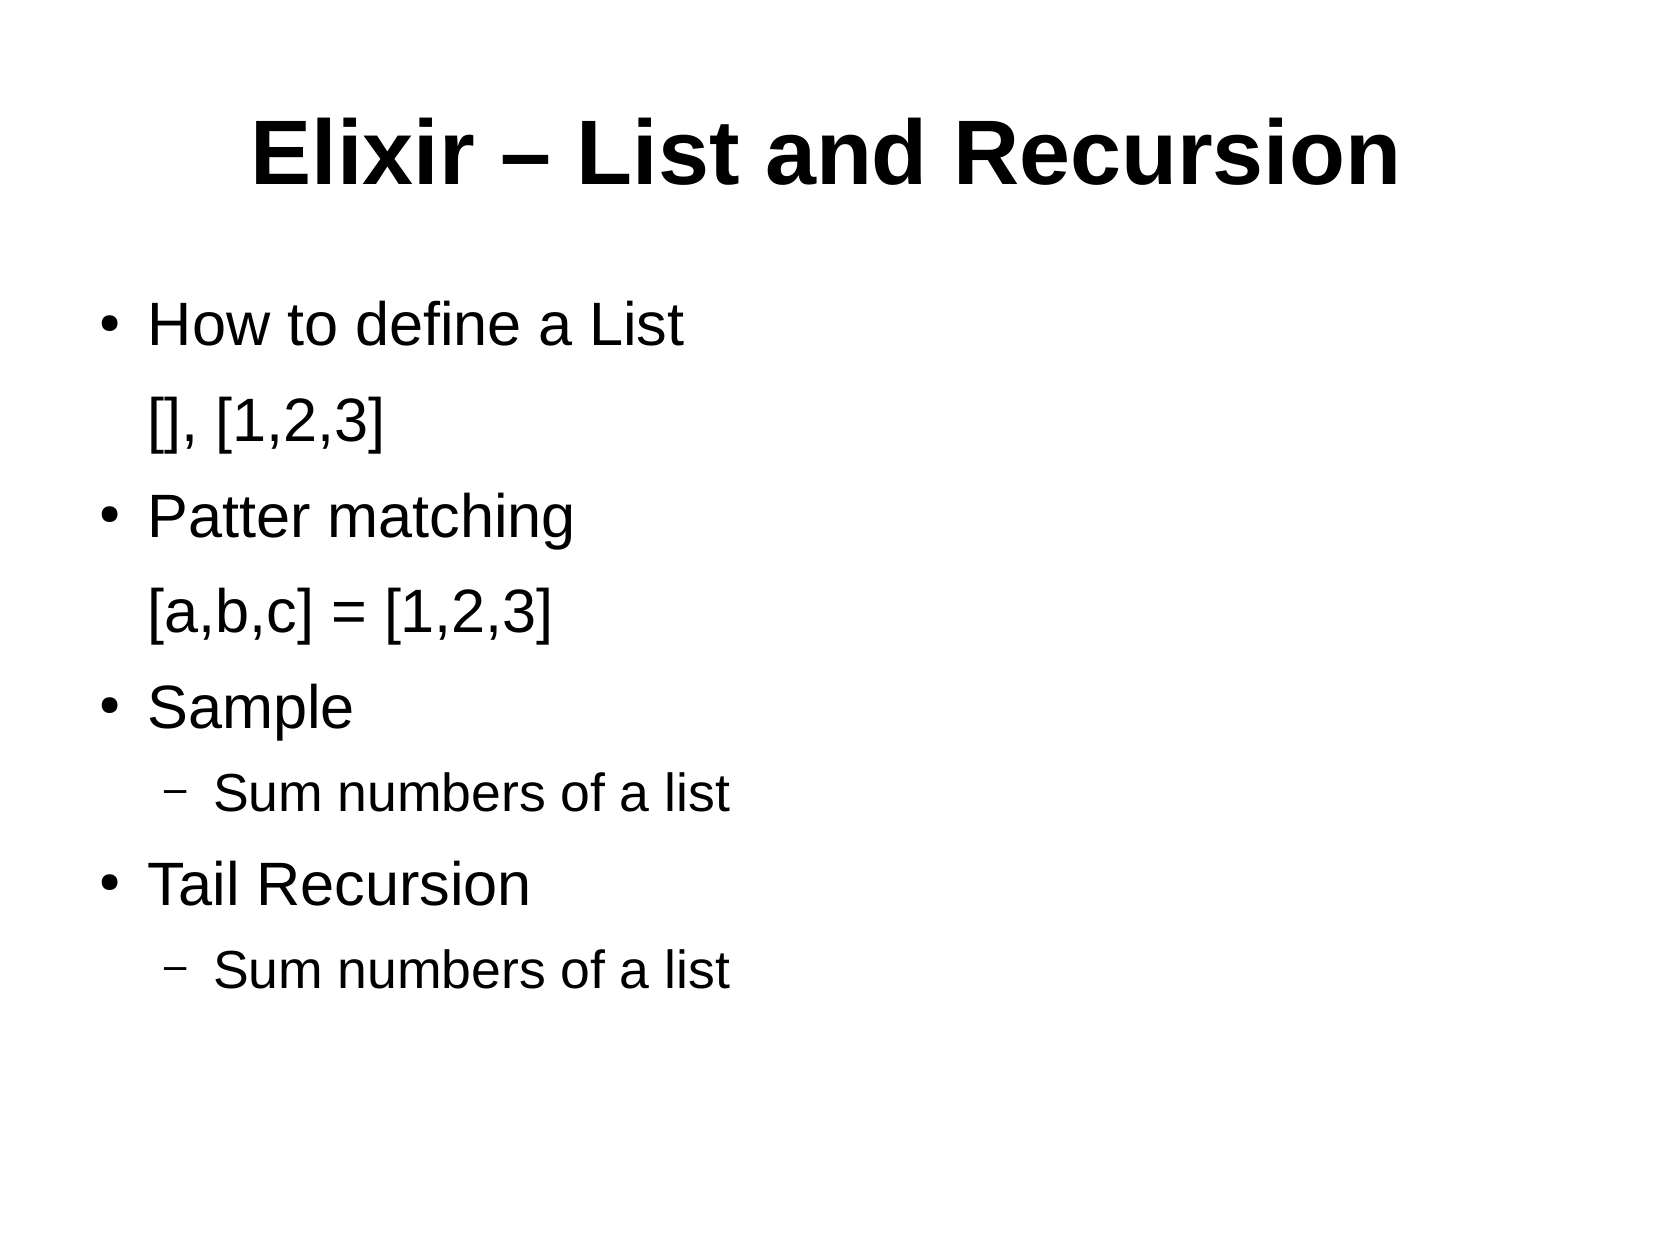

# Elixir – List and Recursion
How to define a List
[], [1,2,3]
Patter matching
[a,b,c] = [1,2,3]
Sample
Sum numbers of a list
Tail Recursion
Sum numbers of a list